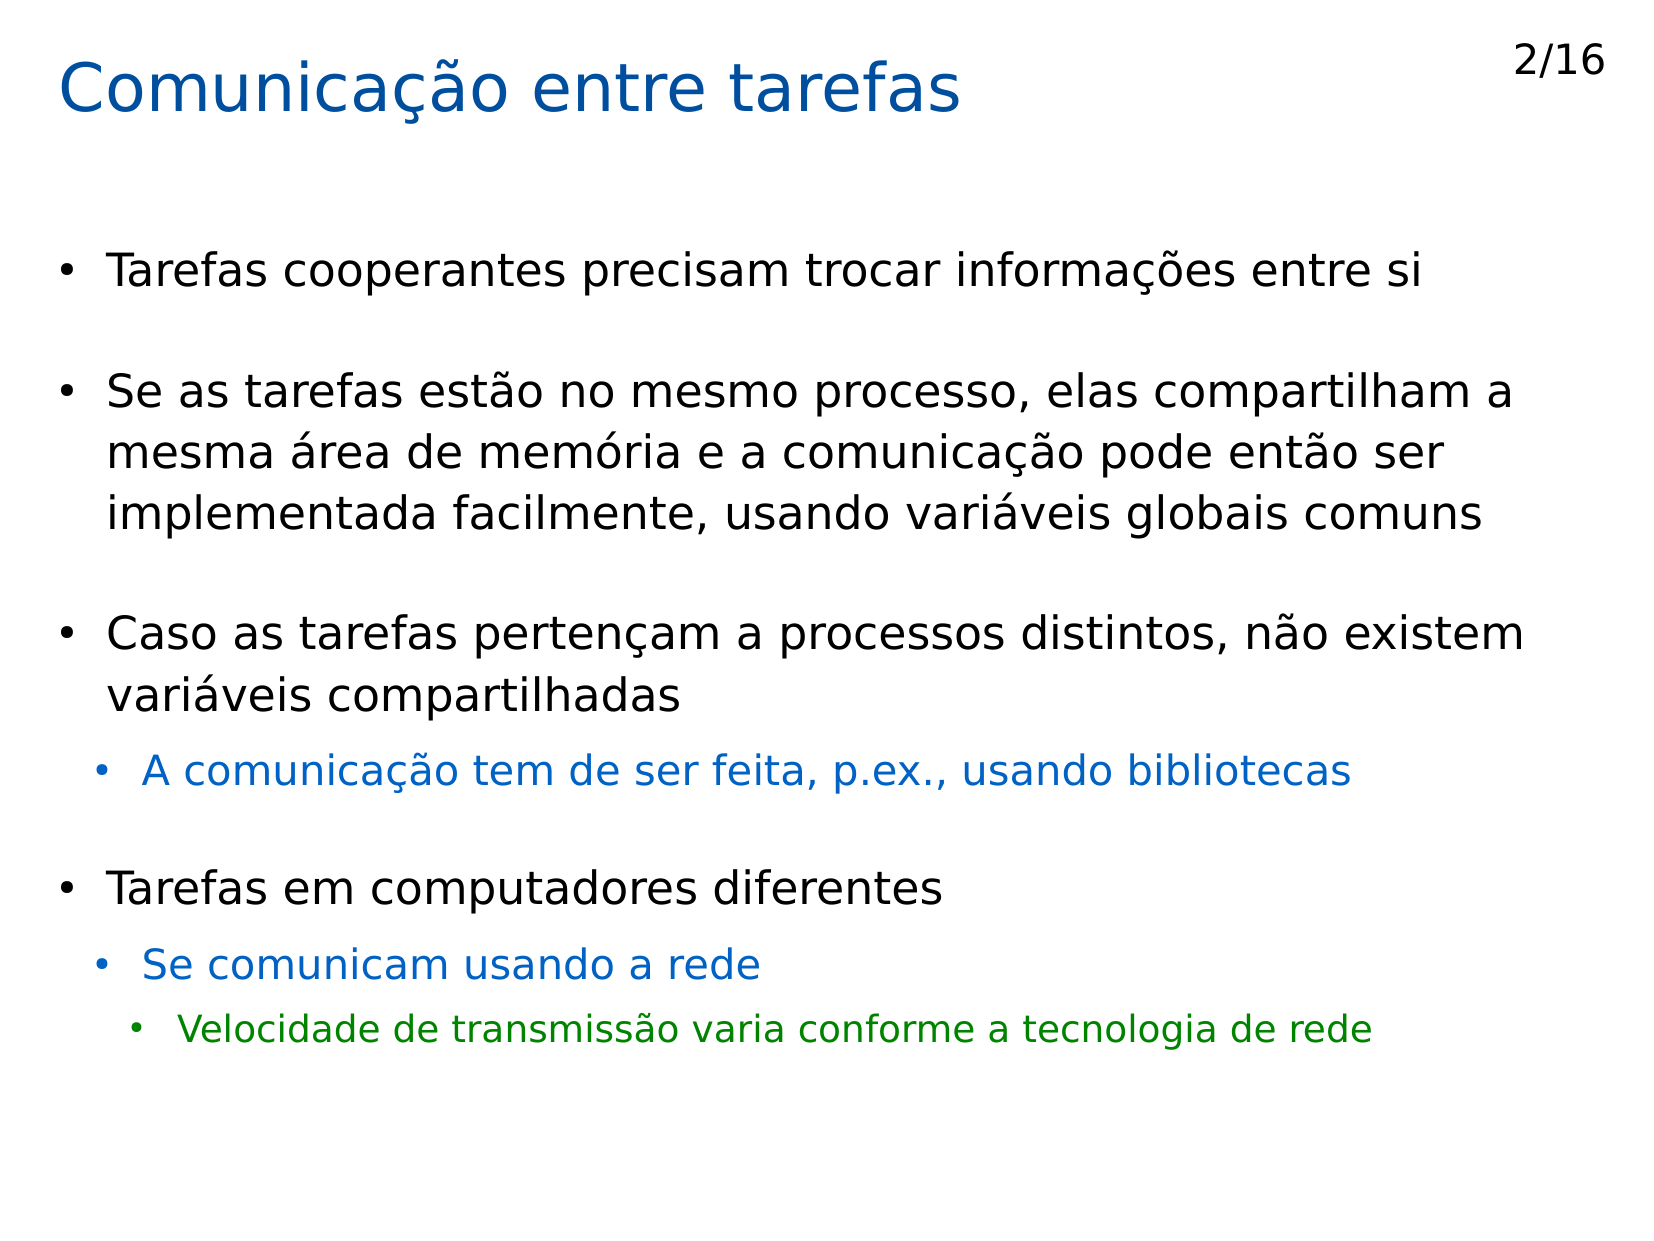

# Comunicação entre tarefas
2
Tarefas cooperantes precisam trocar informações entre si
Se as tarefas estão no mesmo processo, elas compartilham a mesma área de memória e a comunicação pode então ser implementada facilmente, usando variáveis globais comuns
Caso as tarefas pertençam a processos distintos, não existem variáveis compartilhadas
A comunicação tem de ser feita, p.ex., usando bibliotecas
Tarefas em computadores diferentes
Se comunicam usando a rede
Velocidade de transmissão varia conforme a tecnologia de rede